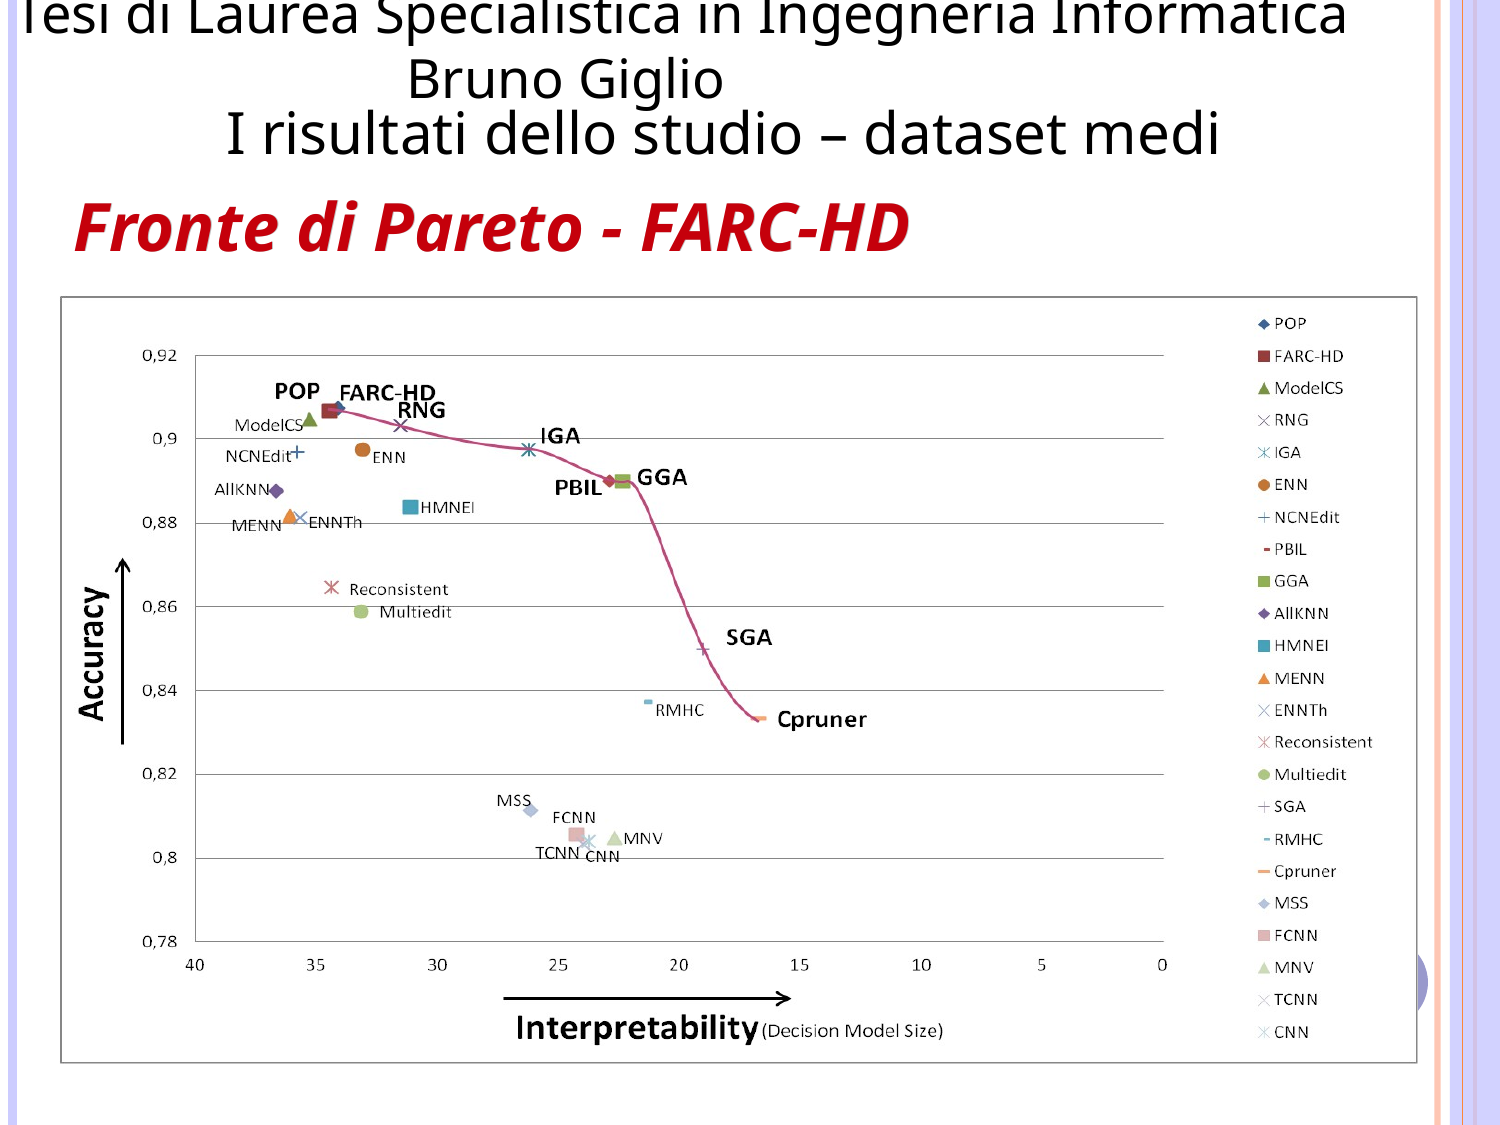

# Tesi di Laurea Specialistica in Ingegneria Informatica Bruno Giglio
I risultati dello studio – dataset medi
Fronte di Pareto - FARC-HD